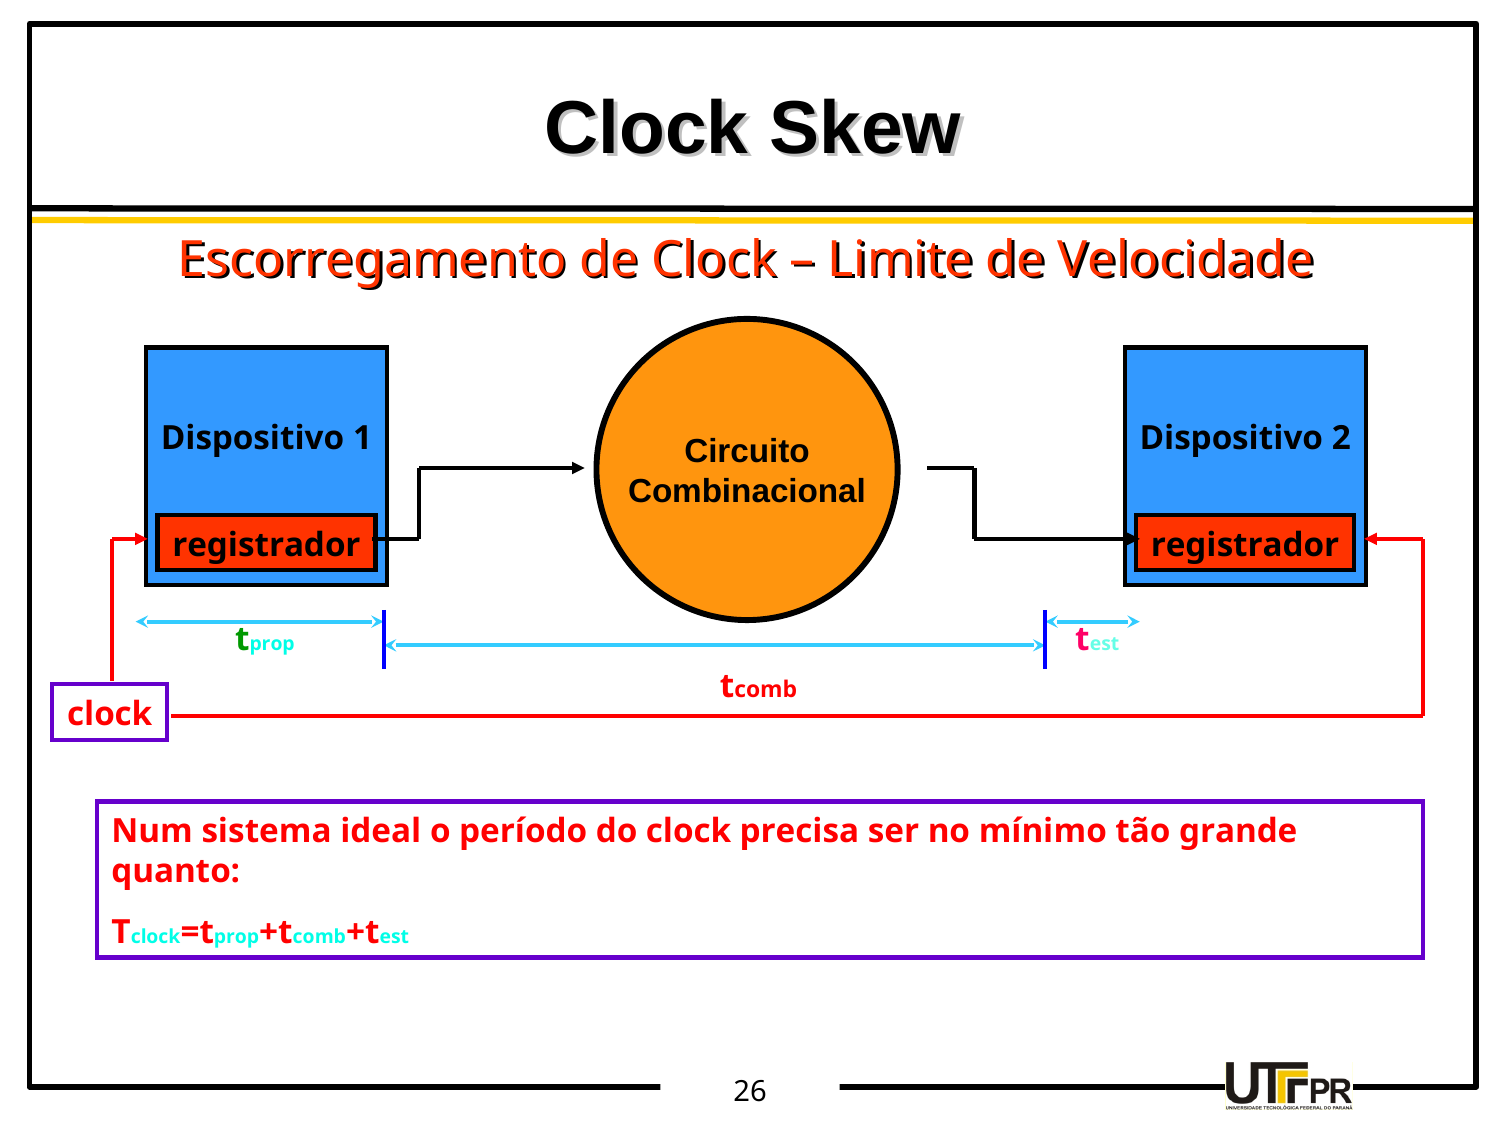

# Clock Skew
Escorregamento de Clock – Limite de Velocidade
Circuito
Combinacional
Dispositivo 1
registrador
Dispositivo 2
registrador
tprop
test
tcomb
clock
Num sistema ideal o período do clock precisa ser no mínimo tão grande quanto:
Tclock=tprop+tcomb+test